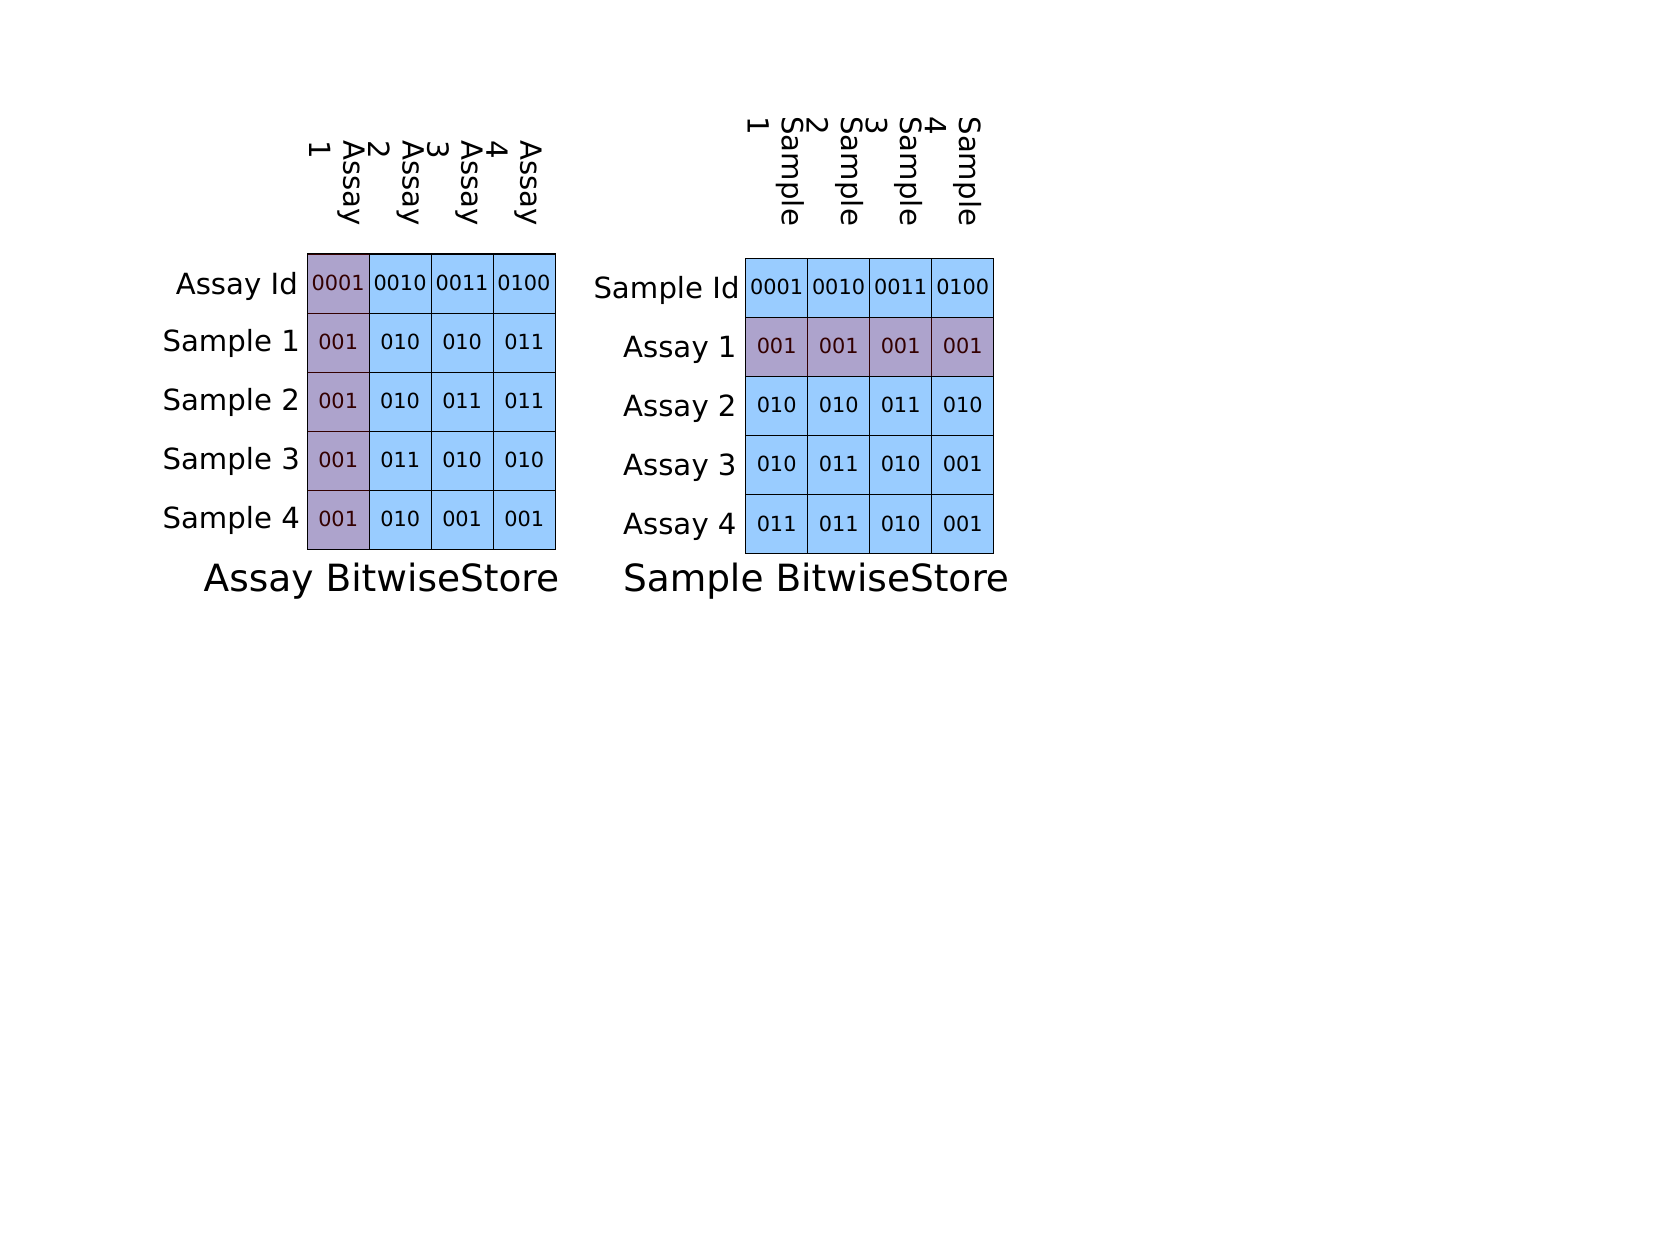

Sample 1
Sample 2
Sample 3
Sample 4
Assay 1
Assay 2
Assay 3
Assay 4
1010
0110
1101
0100
0001
0010
0011
0100
1010
0110
1101
0100
0001
0010
0011
0100
Assay Id
Sample Id
1010
0110
1101
0100
001
010
010
011
Sample 1
1010
0110
1101
0100
001
001
001
001
Assay 1
001
010
011
011
Sample 2
1010
0110
1101
0100
010
010
011
010
Assay 2
1010
0110
1101
0100
001
011
010
010
Sample 3
1010
0110
1101
0100
010
011
010
001
Assay 3
1010
0110
1101
0100
001
010
001
001
Sample 4
1010
0110
1101
0100
011
011
010
001
Assay 4
Assay BitwiseStore
Sample BitwiseStore